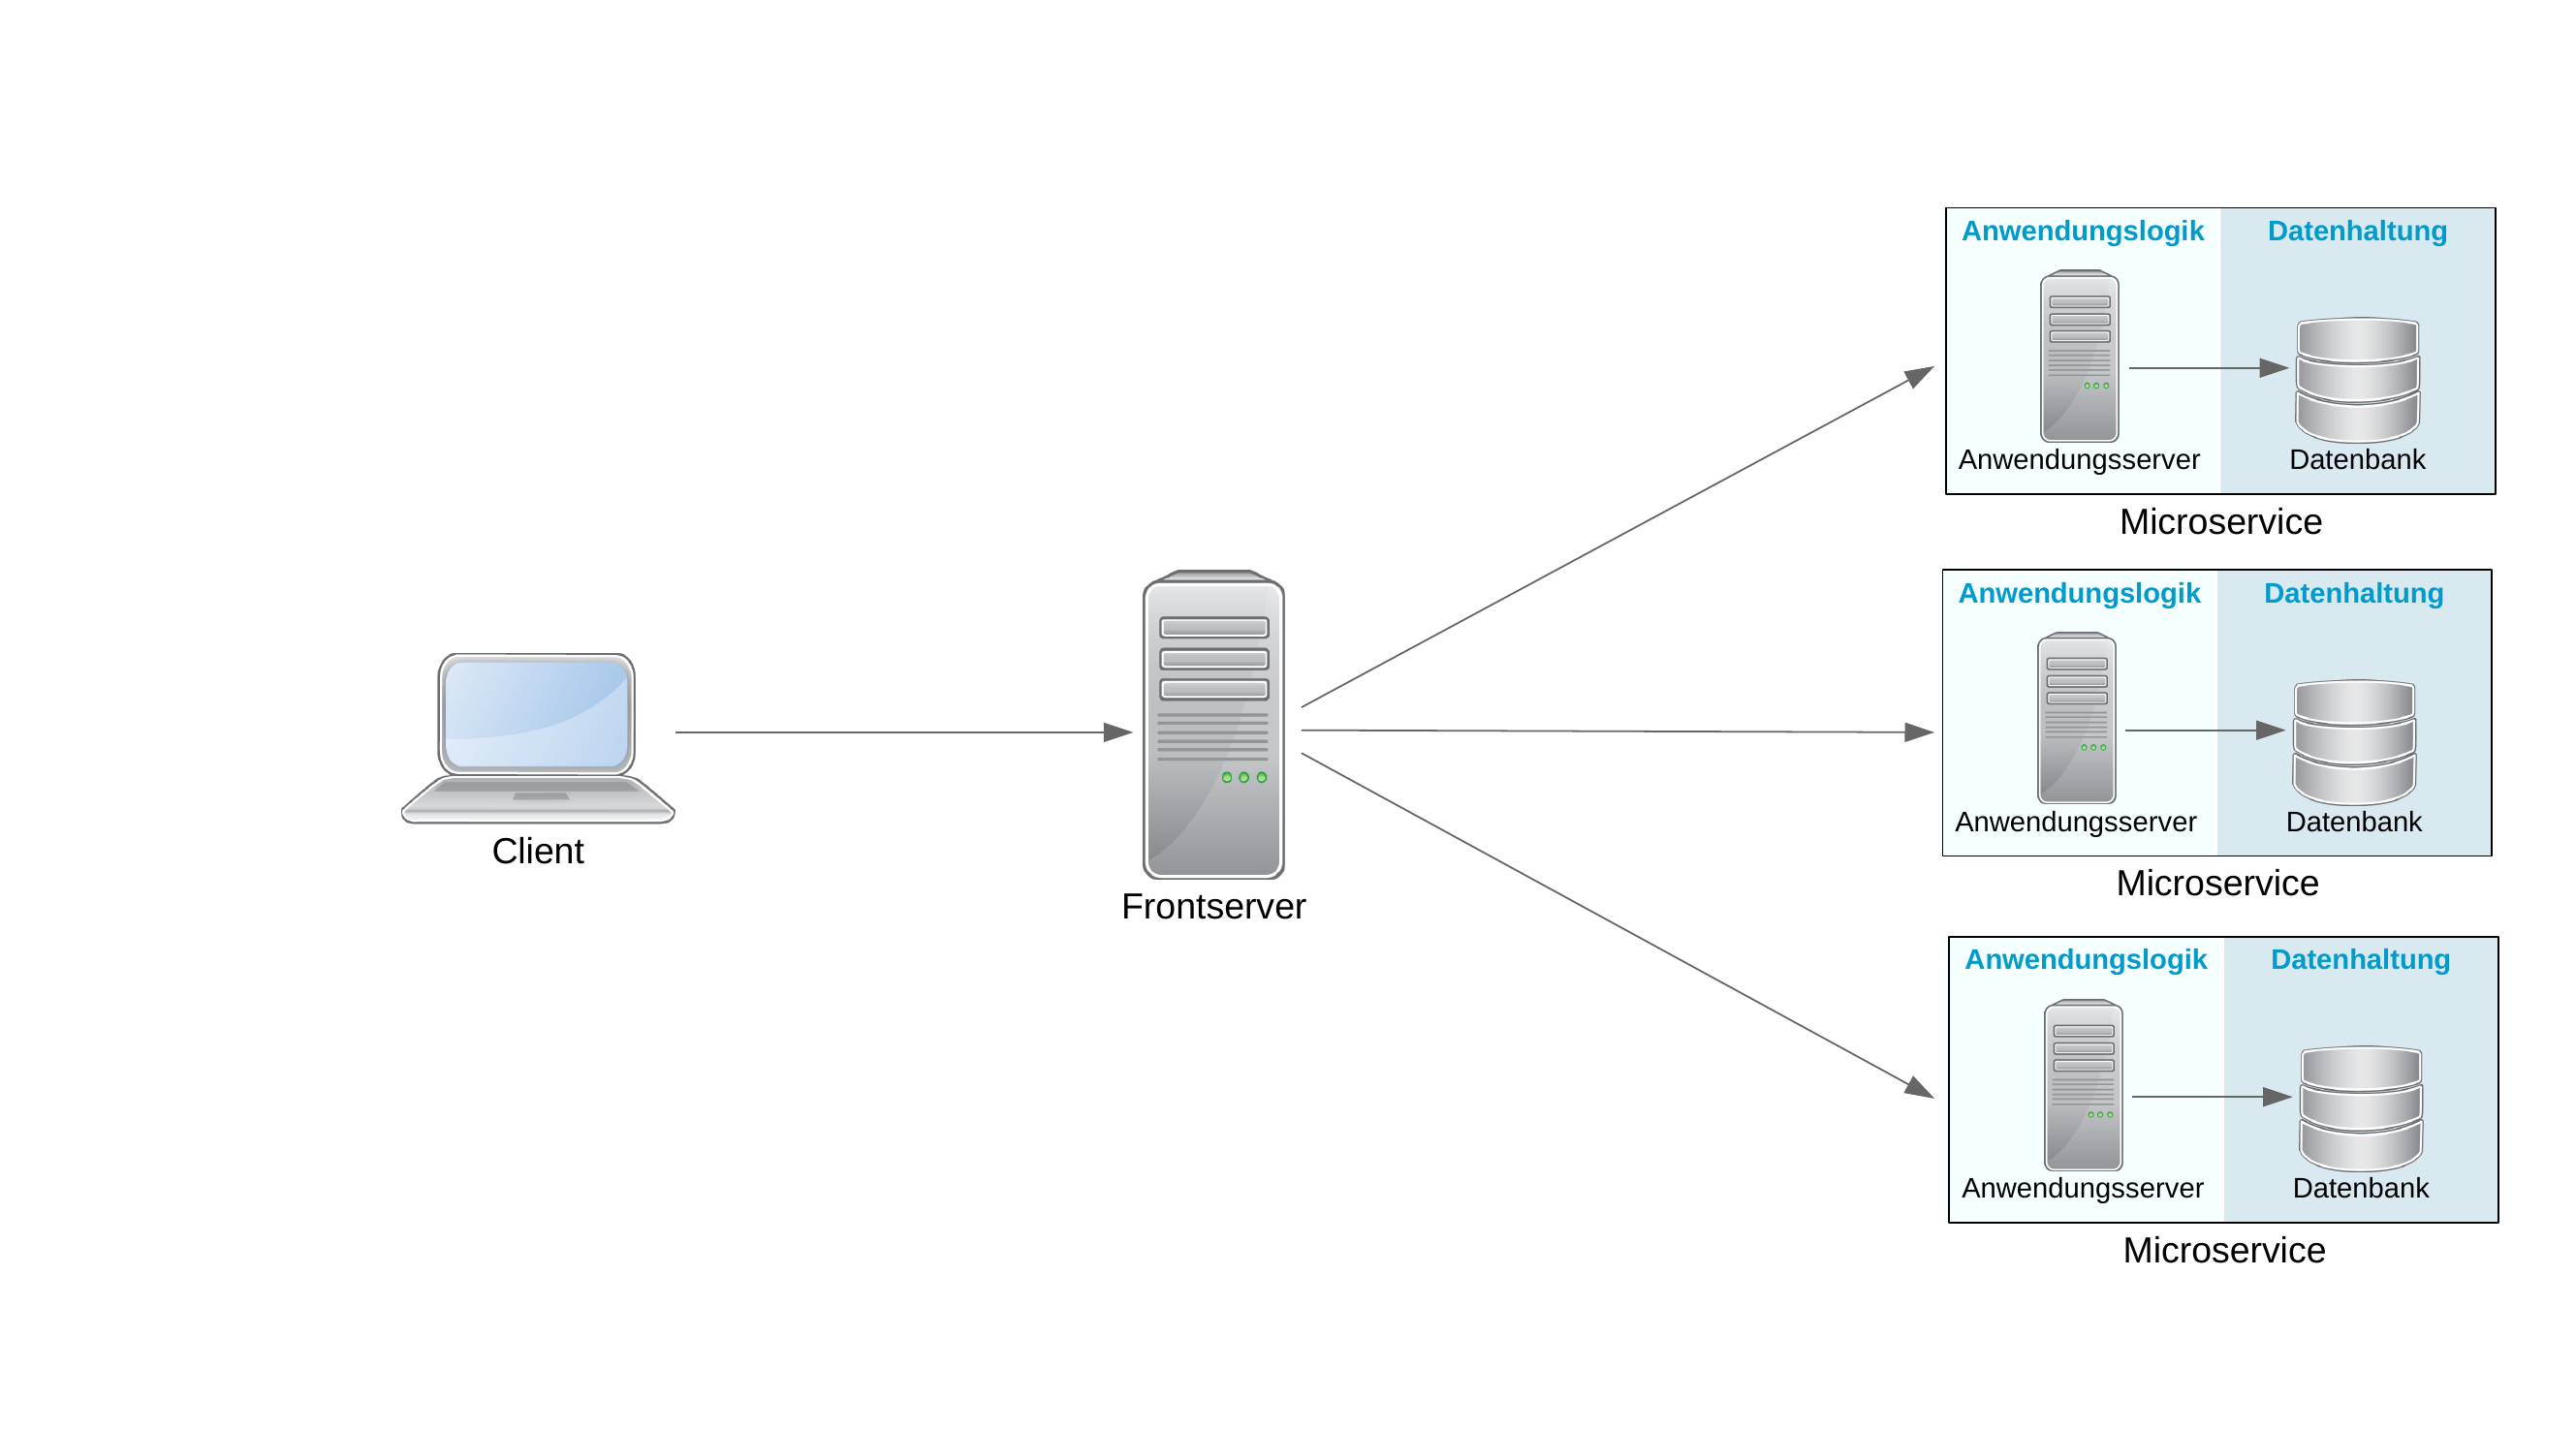

Anwendungslogik
Datenhaltung
Anwendungsserver
Datenbank
Microservice
Frontserver
Anwendungslogik
Datenhaltung
Anwendungsserver
Datenbank
Microservice
Client
Anwendungslogik
Datenhaltung
Anwendungsserver
Datenbank
Microservice